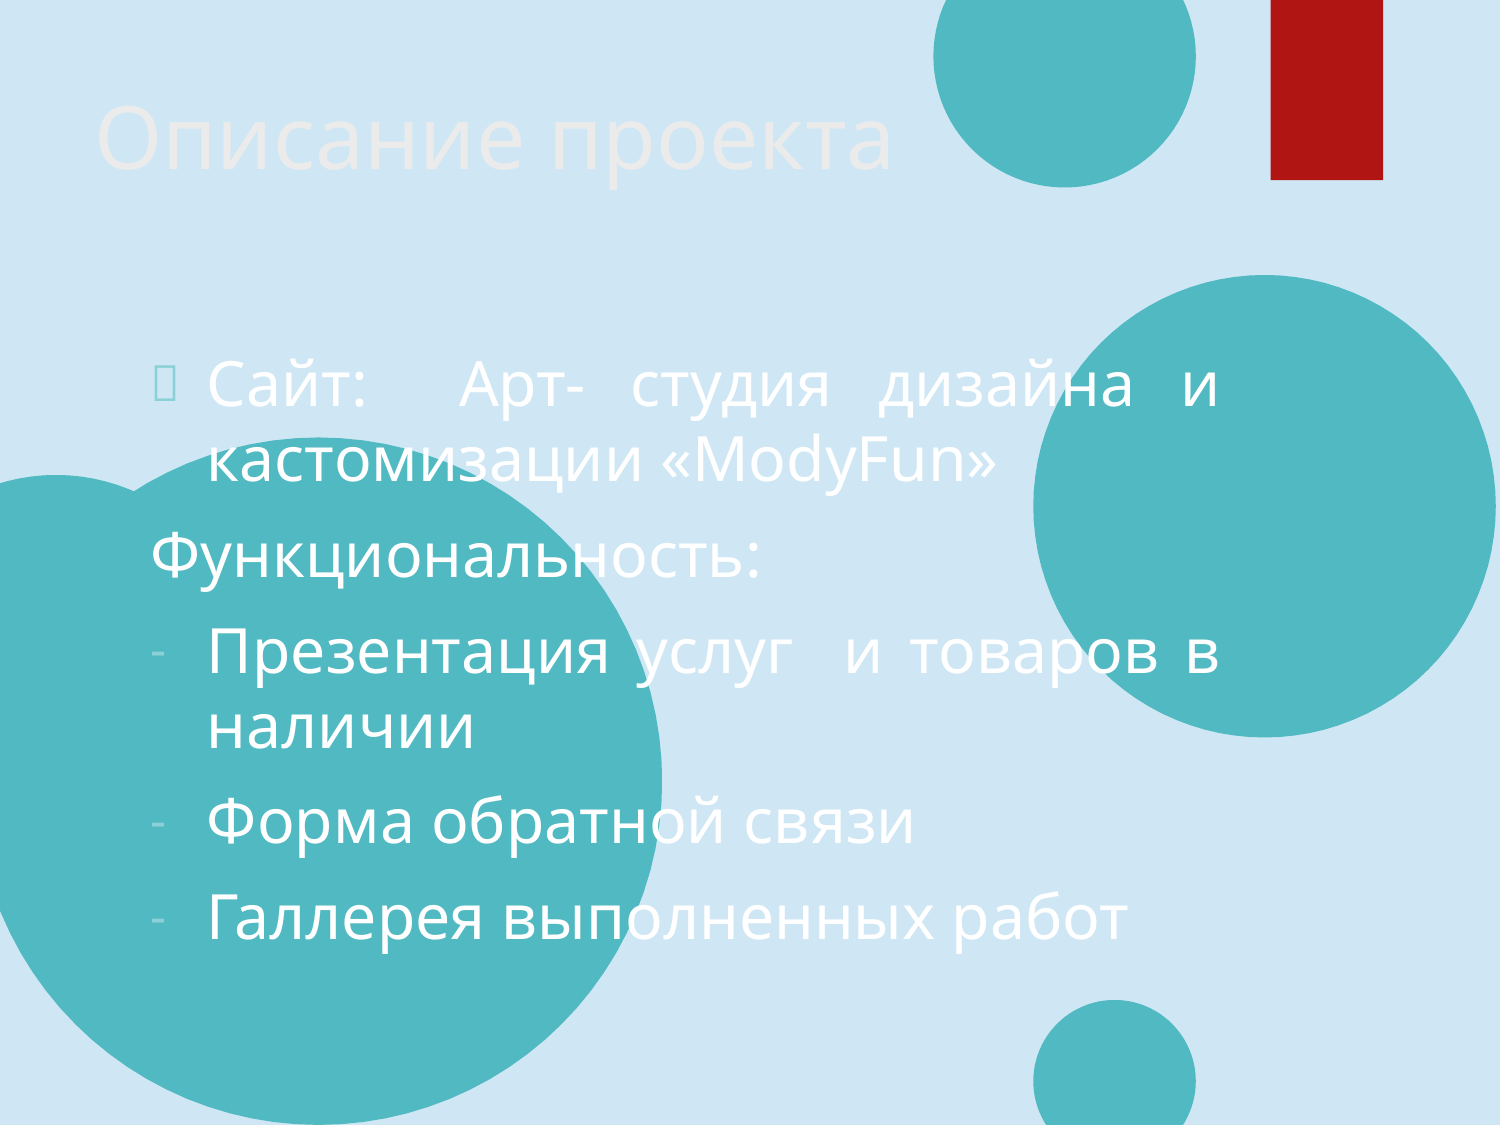

# Описание проекта
Сайт: Арт- студия дизайна и кастомизации «ModyFun»
Функциональность:
Презентация услуг и товаров в наличии
Форма обратной связи
Галлерея выполненных работ